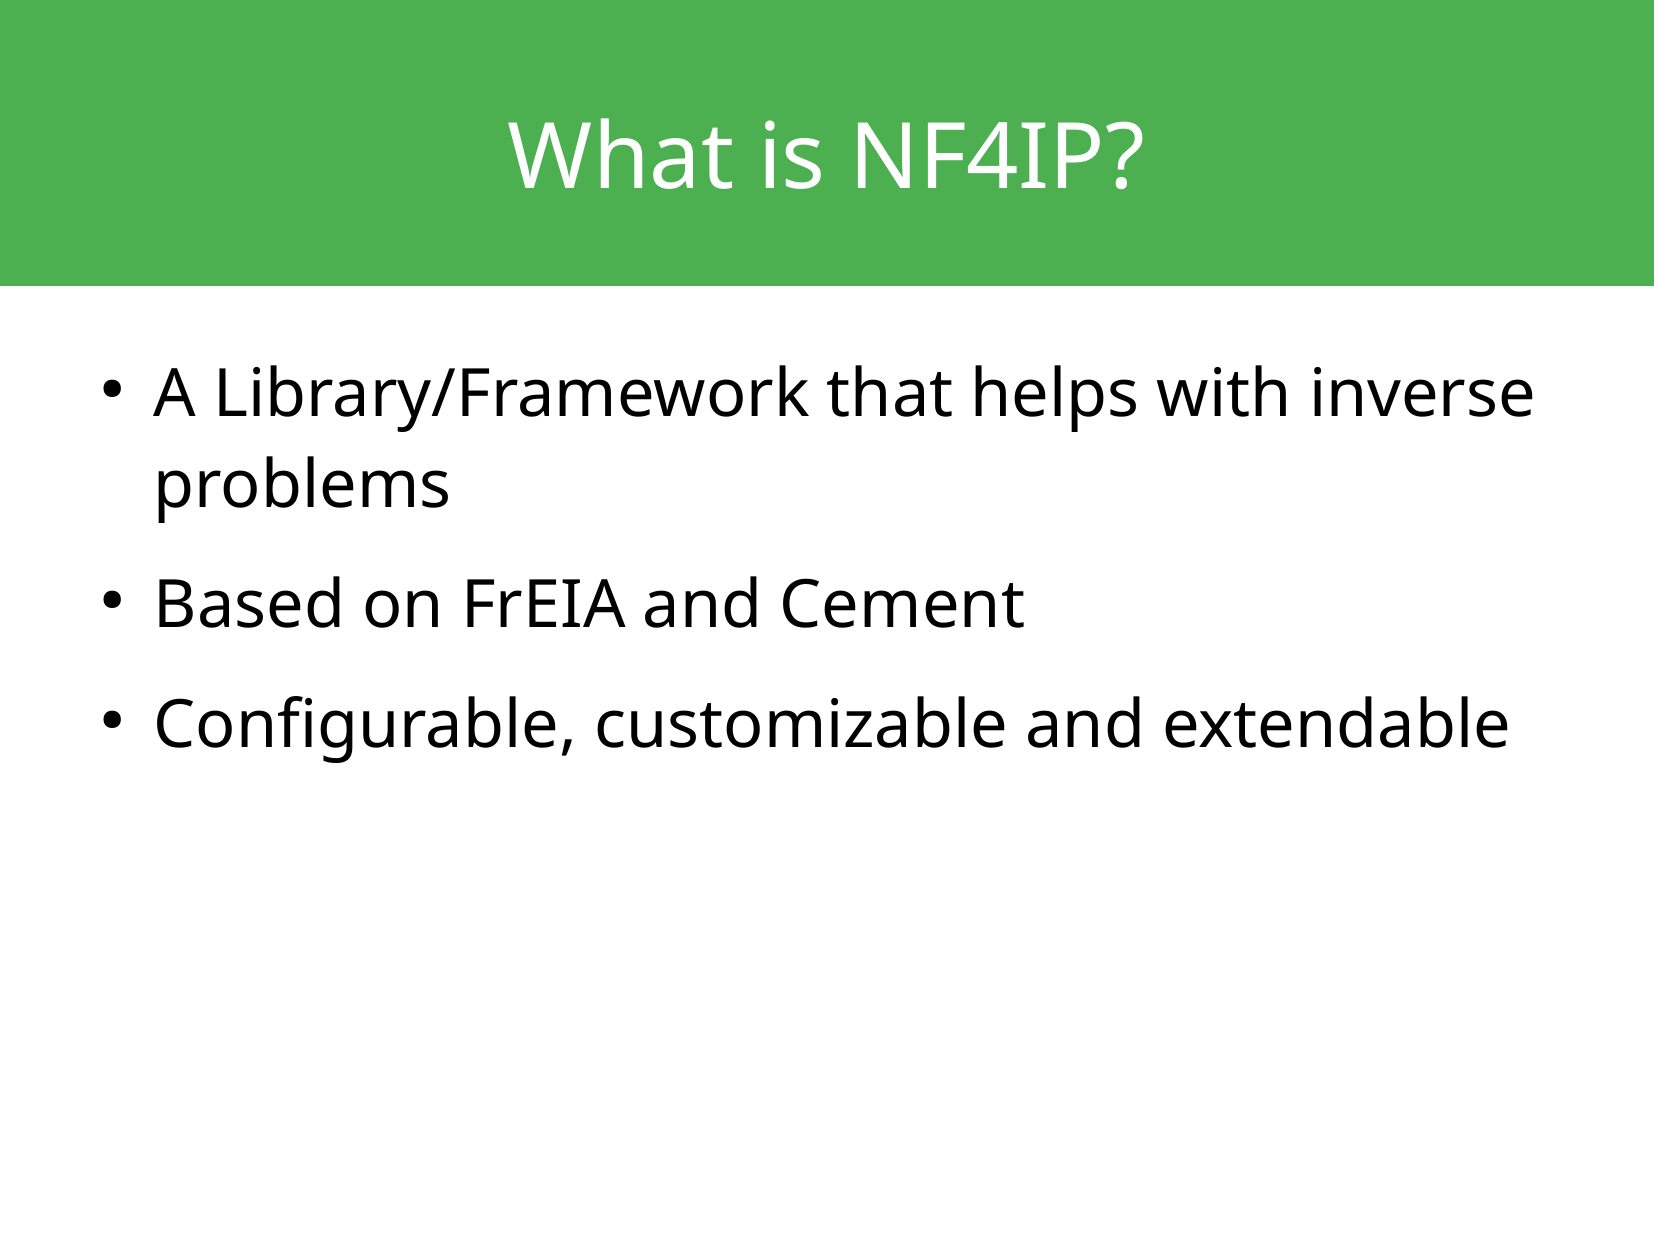

# What is NF4IP?
A Library/Framework that helps with inverse problems
Based on FrEIA and Cement
Configurable, customizable and extendable